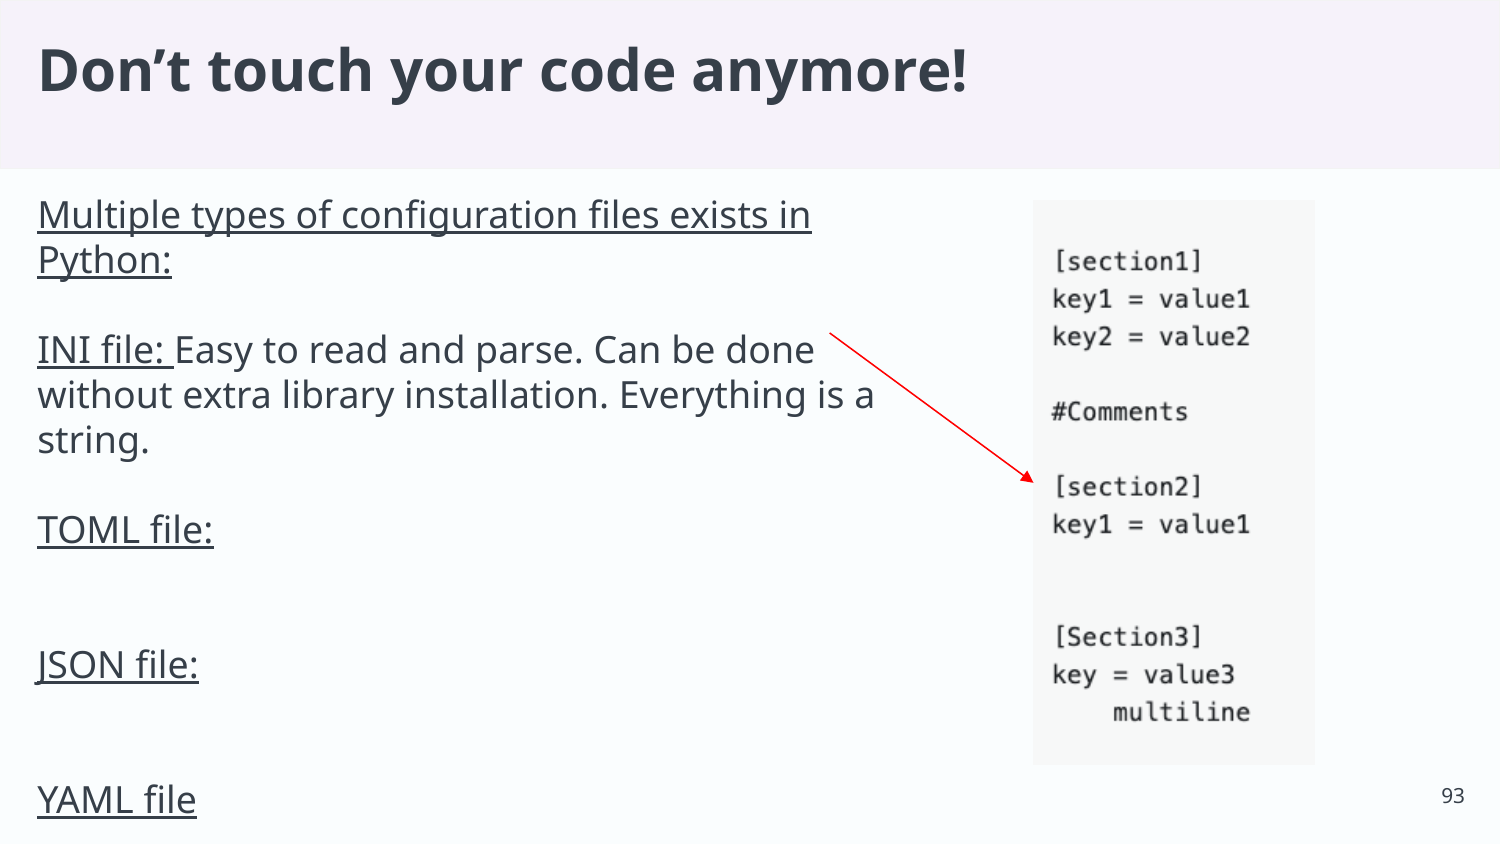

# Don’t touch your code anymore!
Multiple types of configuration files exists in Python:
INI file: Easy to read and parse. Can be done without extra library installation. Everything is a string.
TOML file:
JSON file:
YAML file